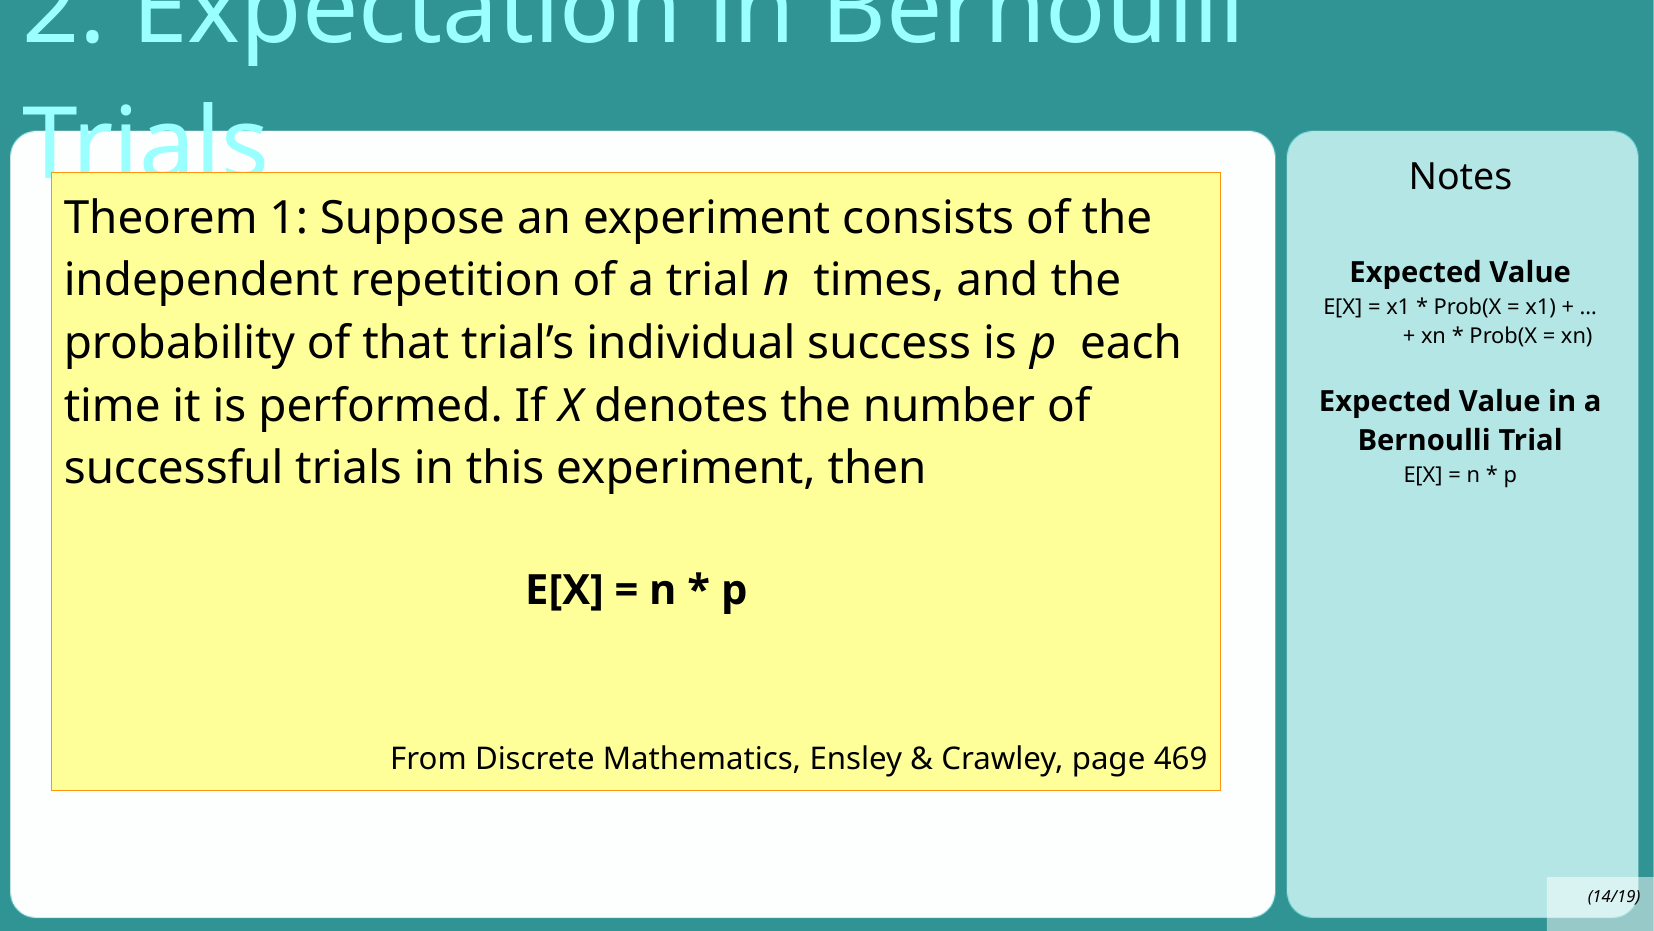

# 2. Expectation in Bernoulli Trials
Notes
Expected Value
E[X] = x1 * Prob(X = x1) + …
	+ xn * Prob(X = xn)
Expected Value in a
Bernoulli Trial
E[X] = n * p
Theorem 1: Suppose an experiment consists of the independent repetition of a trial n times, and the probability of that trial’s individual success is p each time it is performed. If X denotes the number of successful trials in this experiment, then
E[X] = n * p
From Discrete Mathematics, Ensley & Crawley, page 469